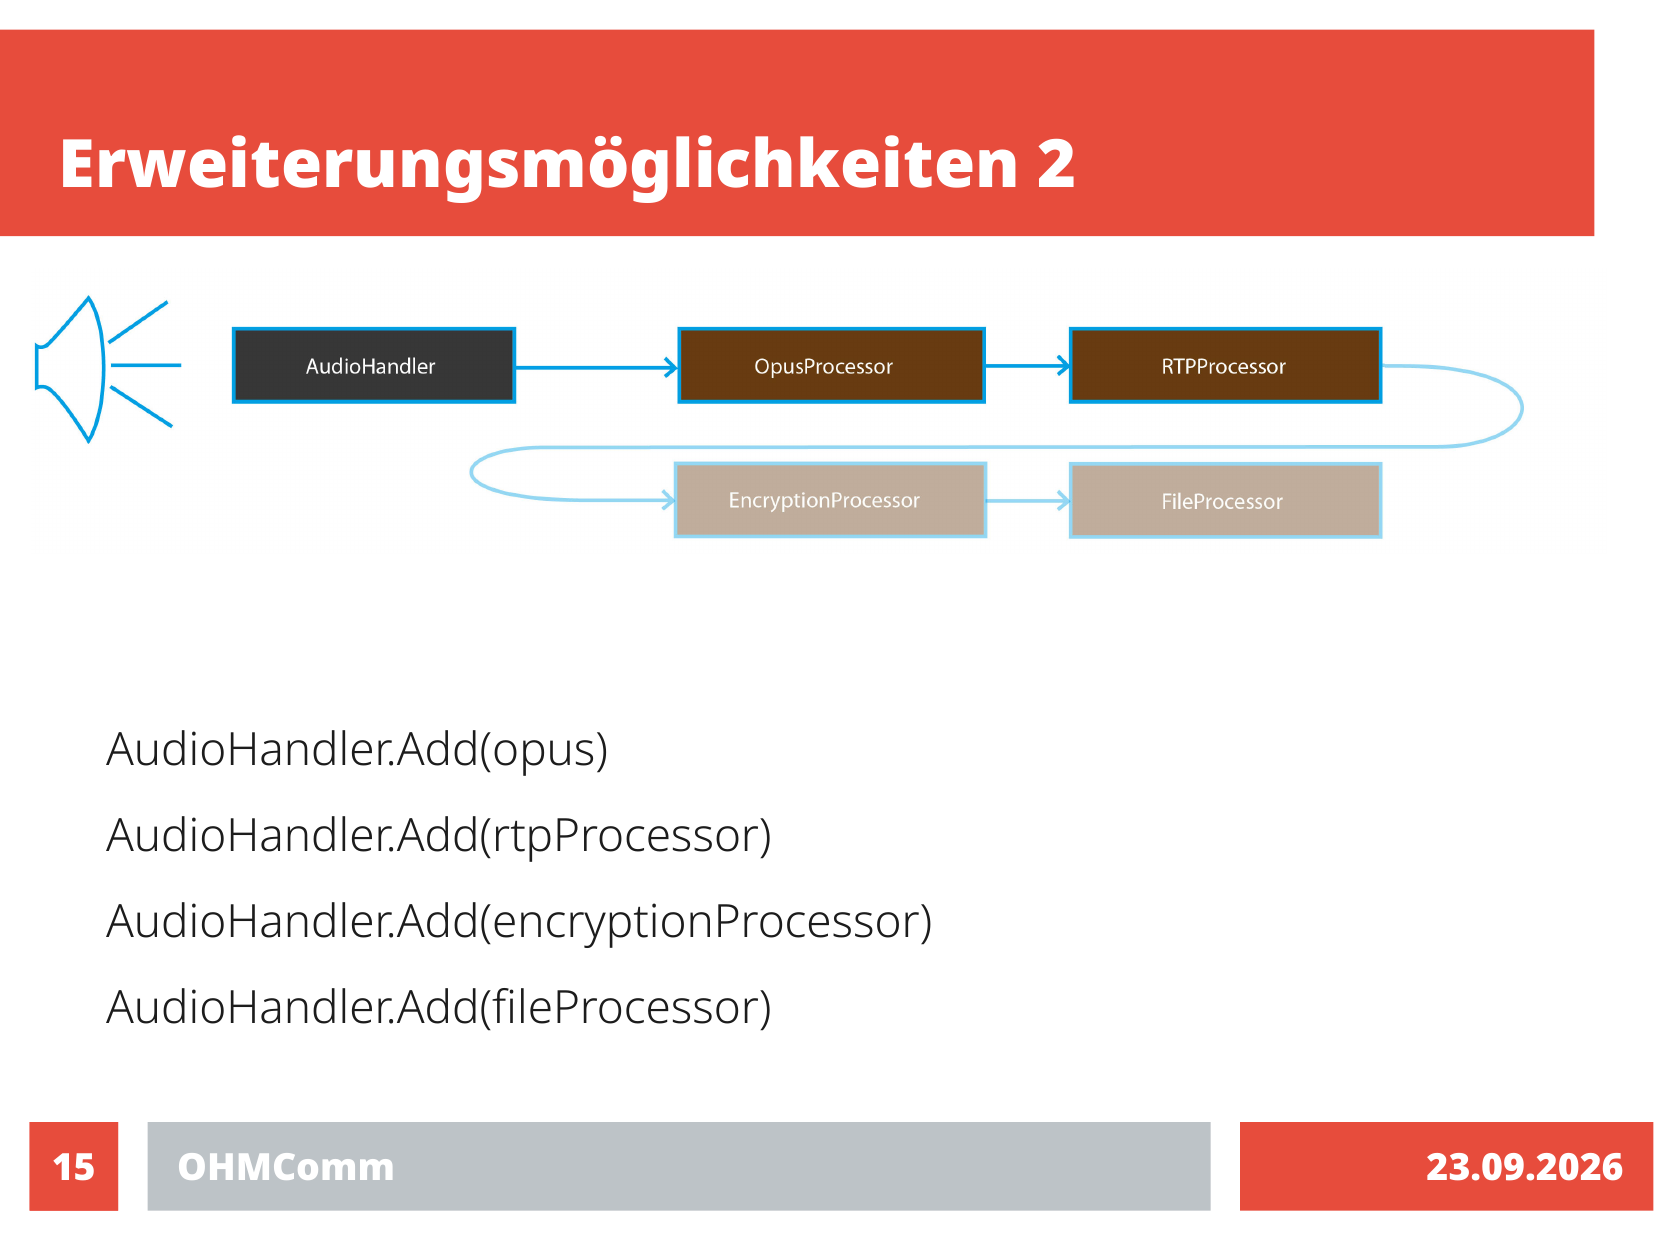

# Erweiterungsmöglichkeiten 2
AudioHandler.Add(opus)
AudioHandler.Add(rtpProcessor)
AudioHandler.Add(encryptionProcessor)
AudioHandler.Add(fileProcessor)
15
OHMComm